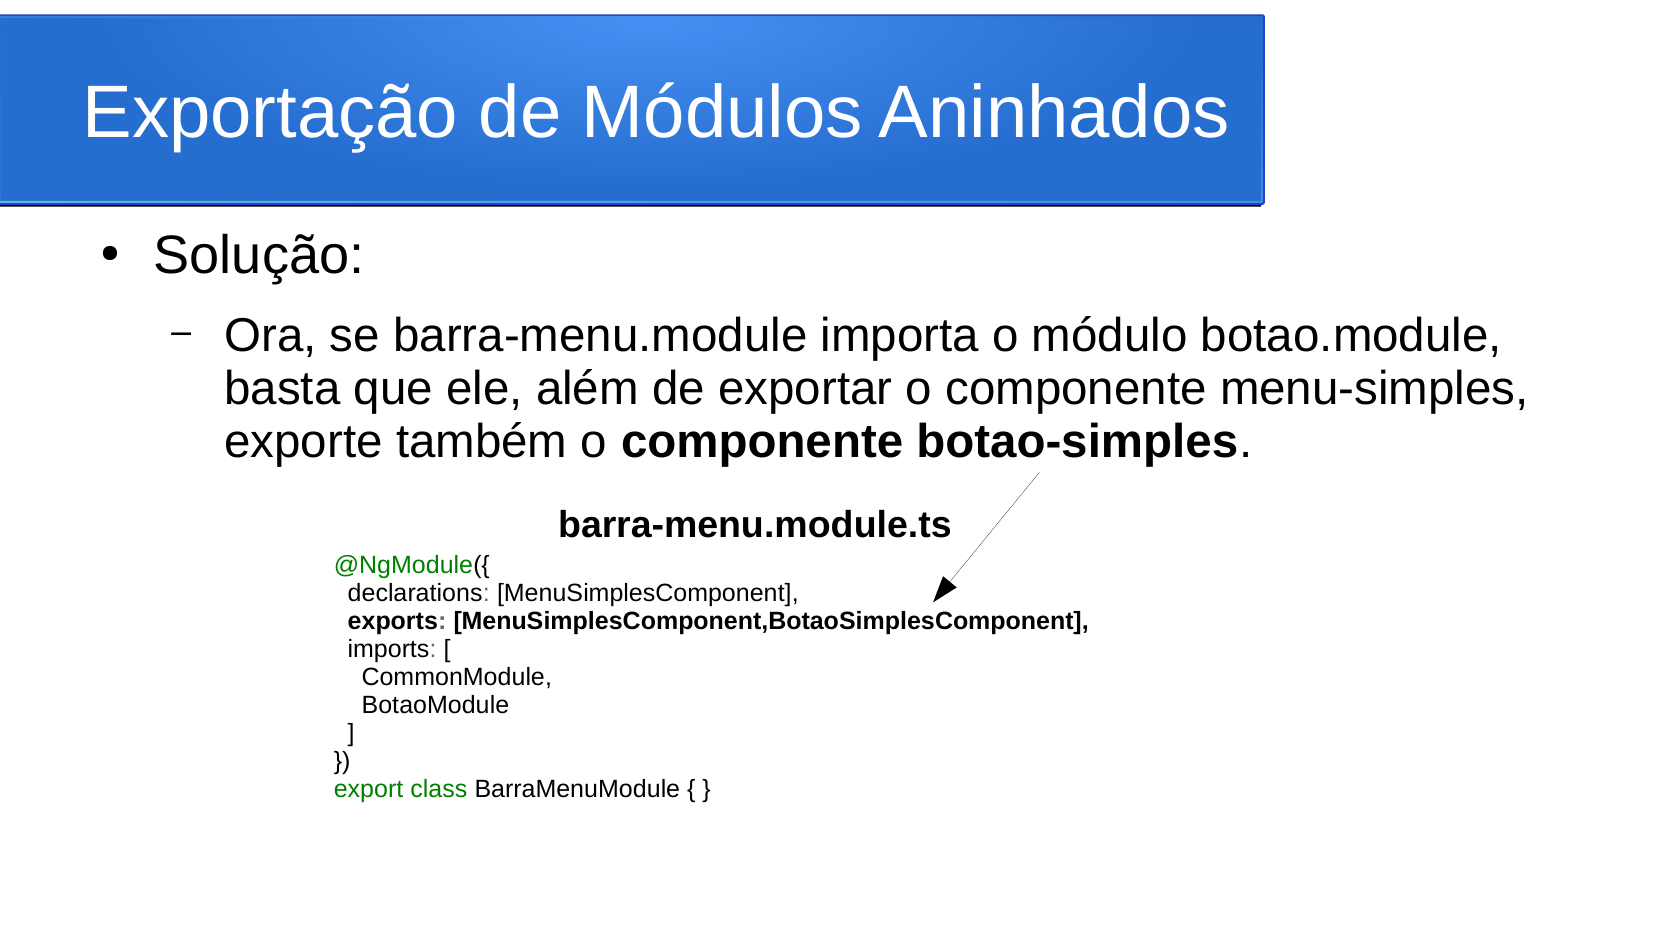

# Exportação de Módulos Aninhados
Solução:
Ora, se barra-menu.module importa o módulo botao.module, basta que ele, além de exportar o componente menu-simples, exporte também o componente botao-simples.
barra-menu.module.ts
@NgModule({
 declarations: [MenuSimplesComponent],
 exports: [MenuSimplesComponent,BotaoSimplesComponent],
 imports: [
 CommonModule,
 BotaoModule
 ]
})
export class BarraMenuModule { }